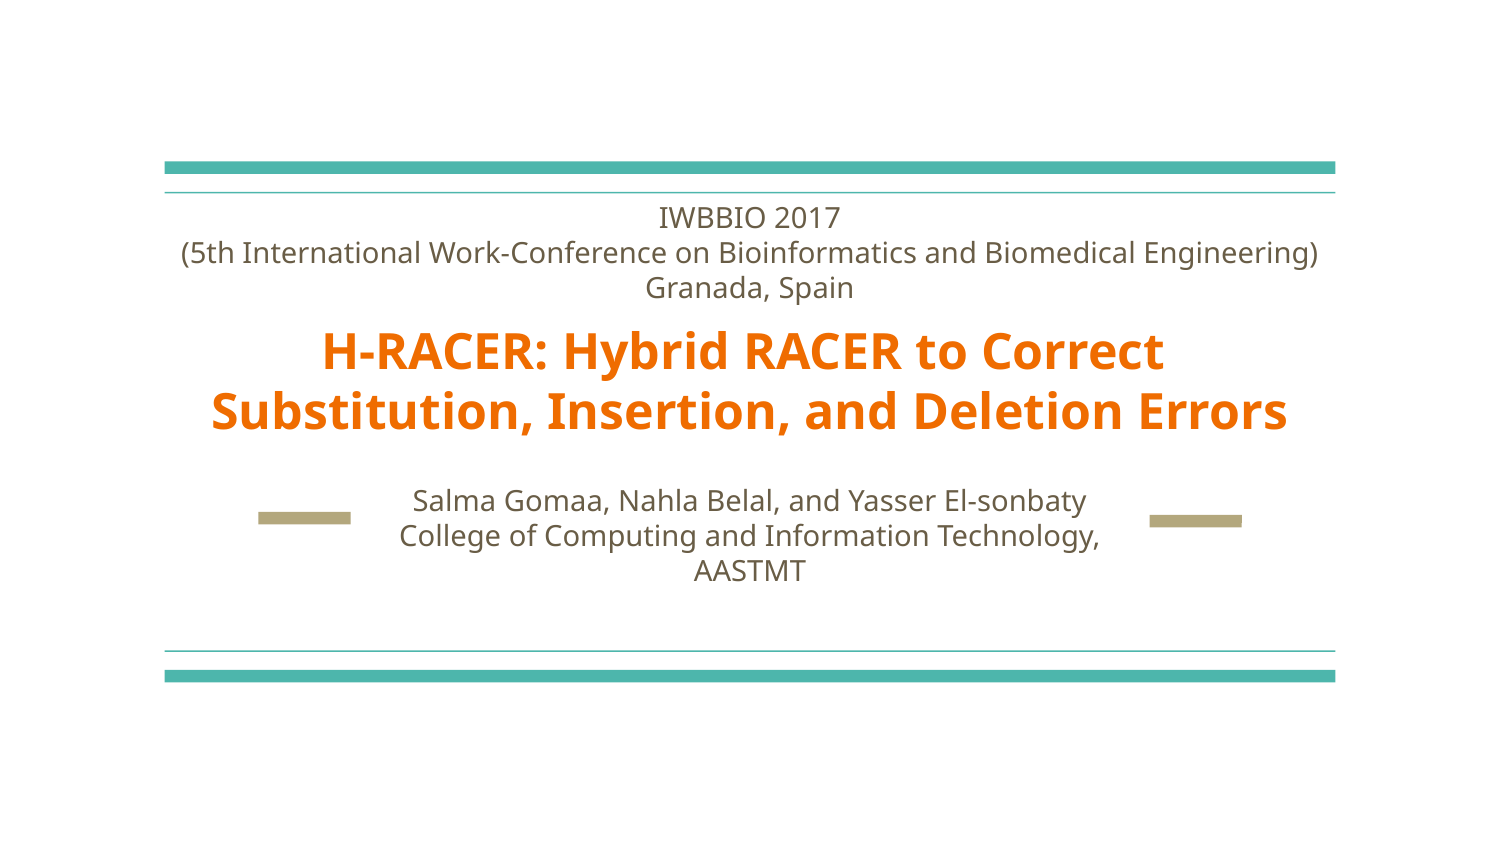

IWBBIO 2017
(5th International Work-Conference on Bioinformatics and Biomedical Engineering)
Granada, Spain
# H-RACER: Hybrid RACER to Correct Substitution, Insertion, and Deletion Errors
Salma Gomaa, Nahla Belal, and Yasser El-sonbaty
College of Computing and Information Technology, AASTMT